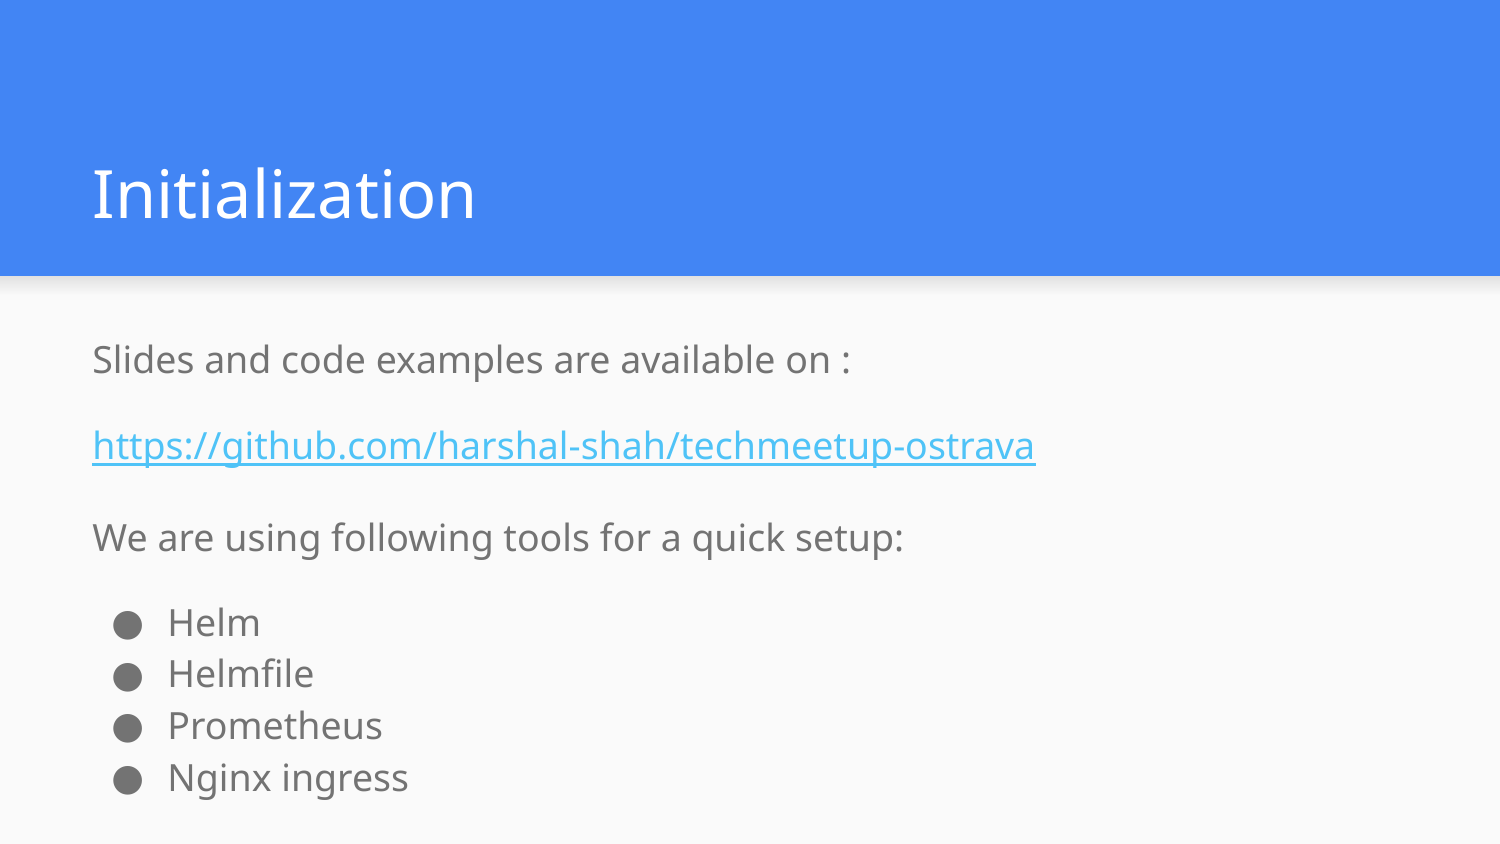

Initialization
# Slides and code examples are available on :
https://github.com/harshal-shah/techmeetup-ostrava
We are using following tools for a quick setup:
Helm
Helmfile
Prometheus
Nginx ingress